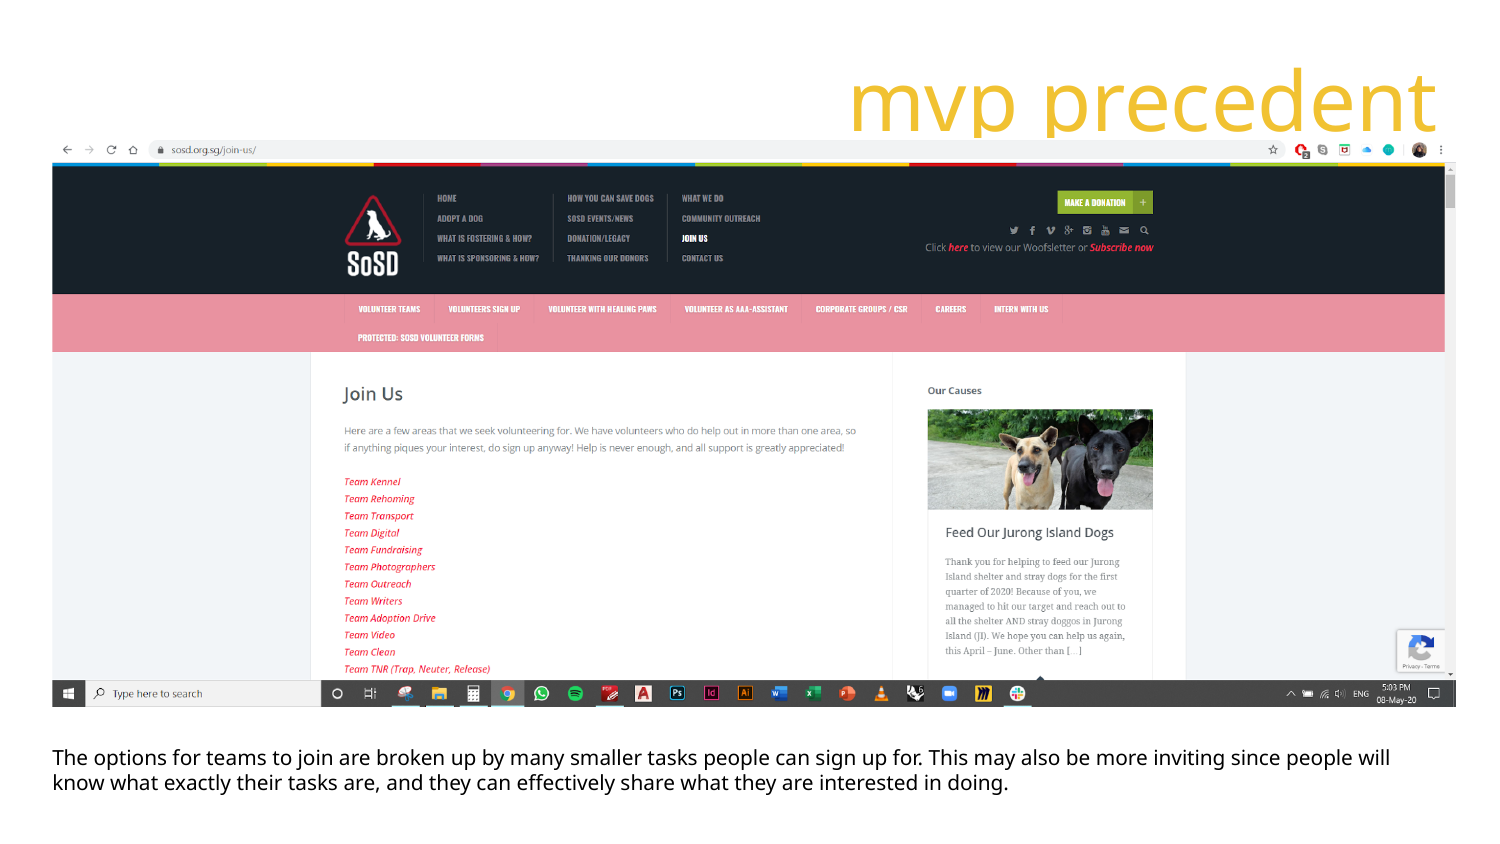

mvp precedent
The options for teams to join are broken up by many smaller tasks people can sign up for. This may also be more inviting since people will know what exactly their tasks are, and they can effectively share what they are interested in doing.